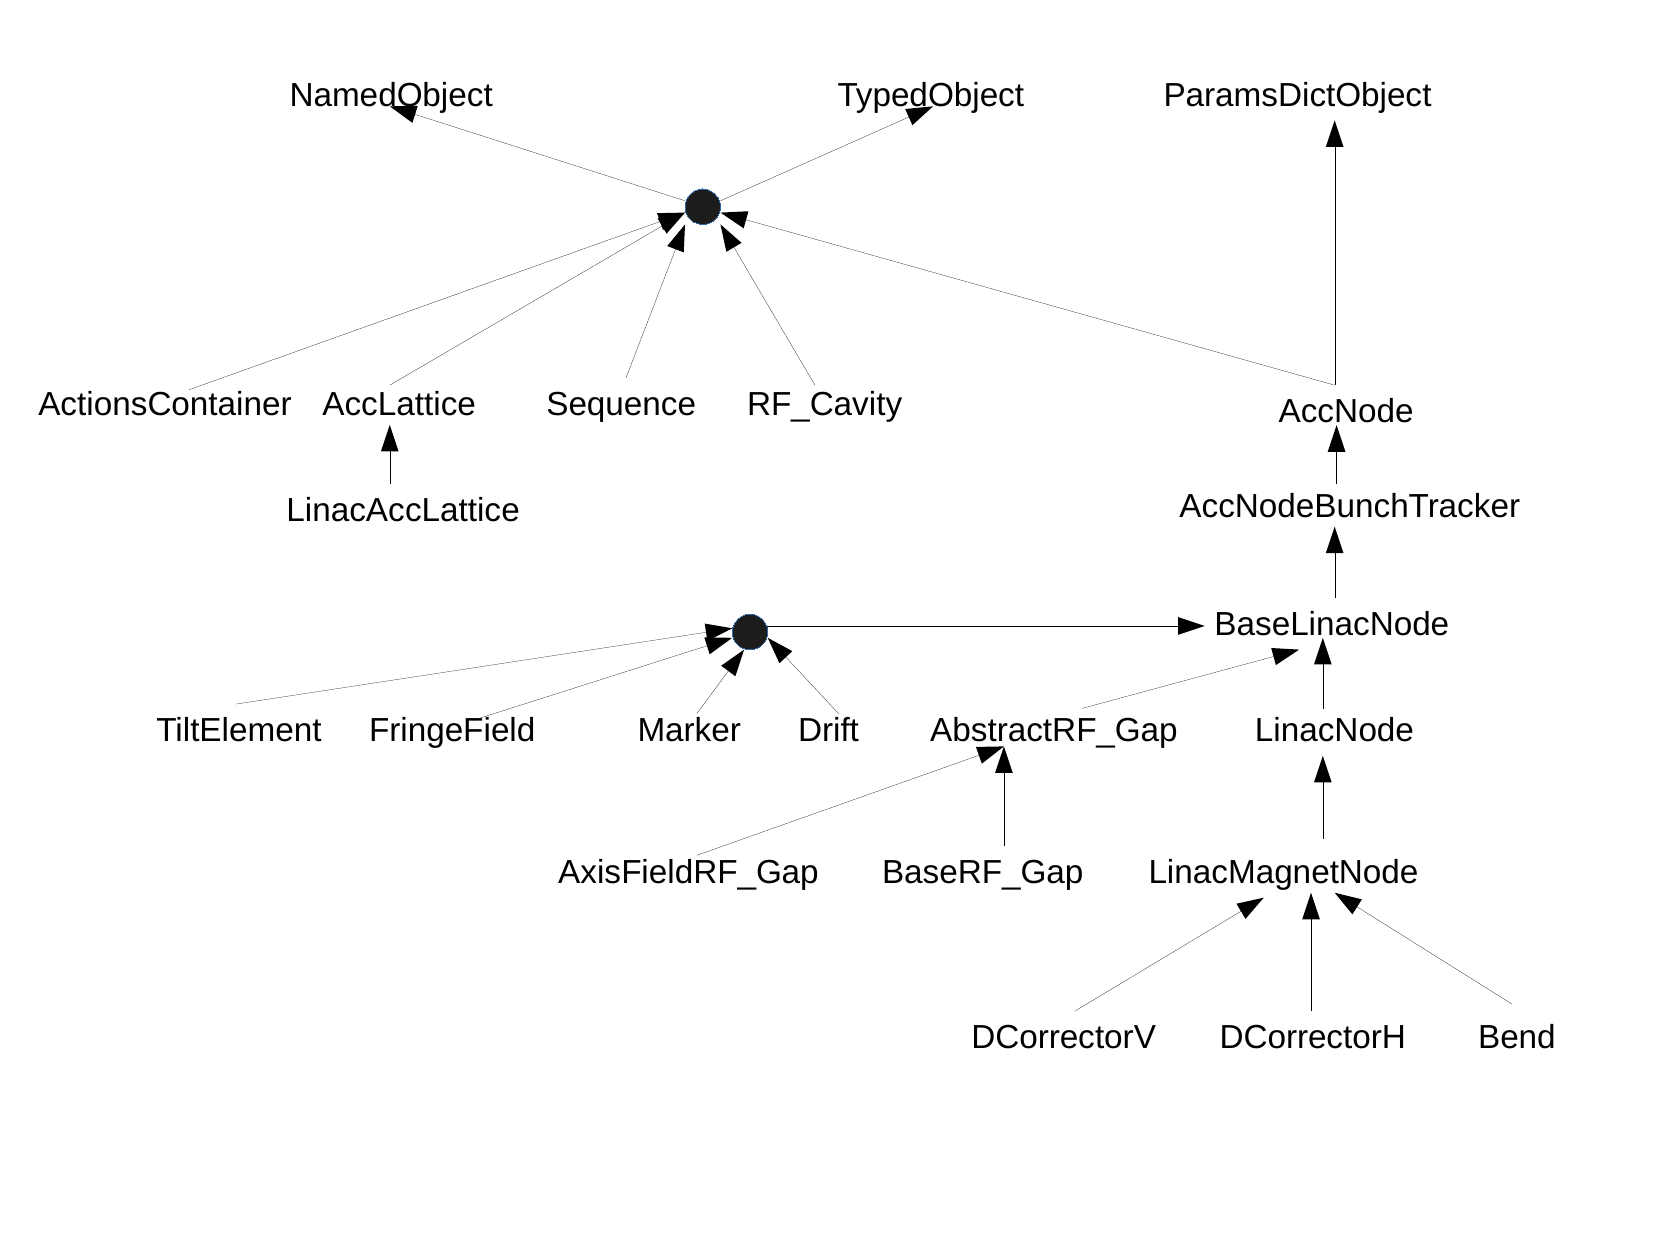

NamedObject
TypedObject
ParamsDictObject
ActionsContainer
AccLattice
Sequence
RF_Cavity
AccNode
AccNodeBunchTracker
LinacAccLattice
BaseLinacNode
TiltElement
FringeField
Marker
Drift
AbstractRF_Gap
LinacNode
AxisFieldRF_Gap
BaseRF_Gap
LinacMagnetNode
DCorrectorV
DCorrectorH
Bend